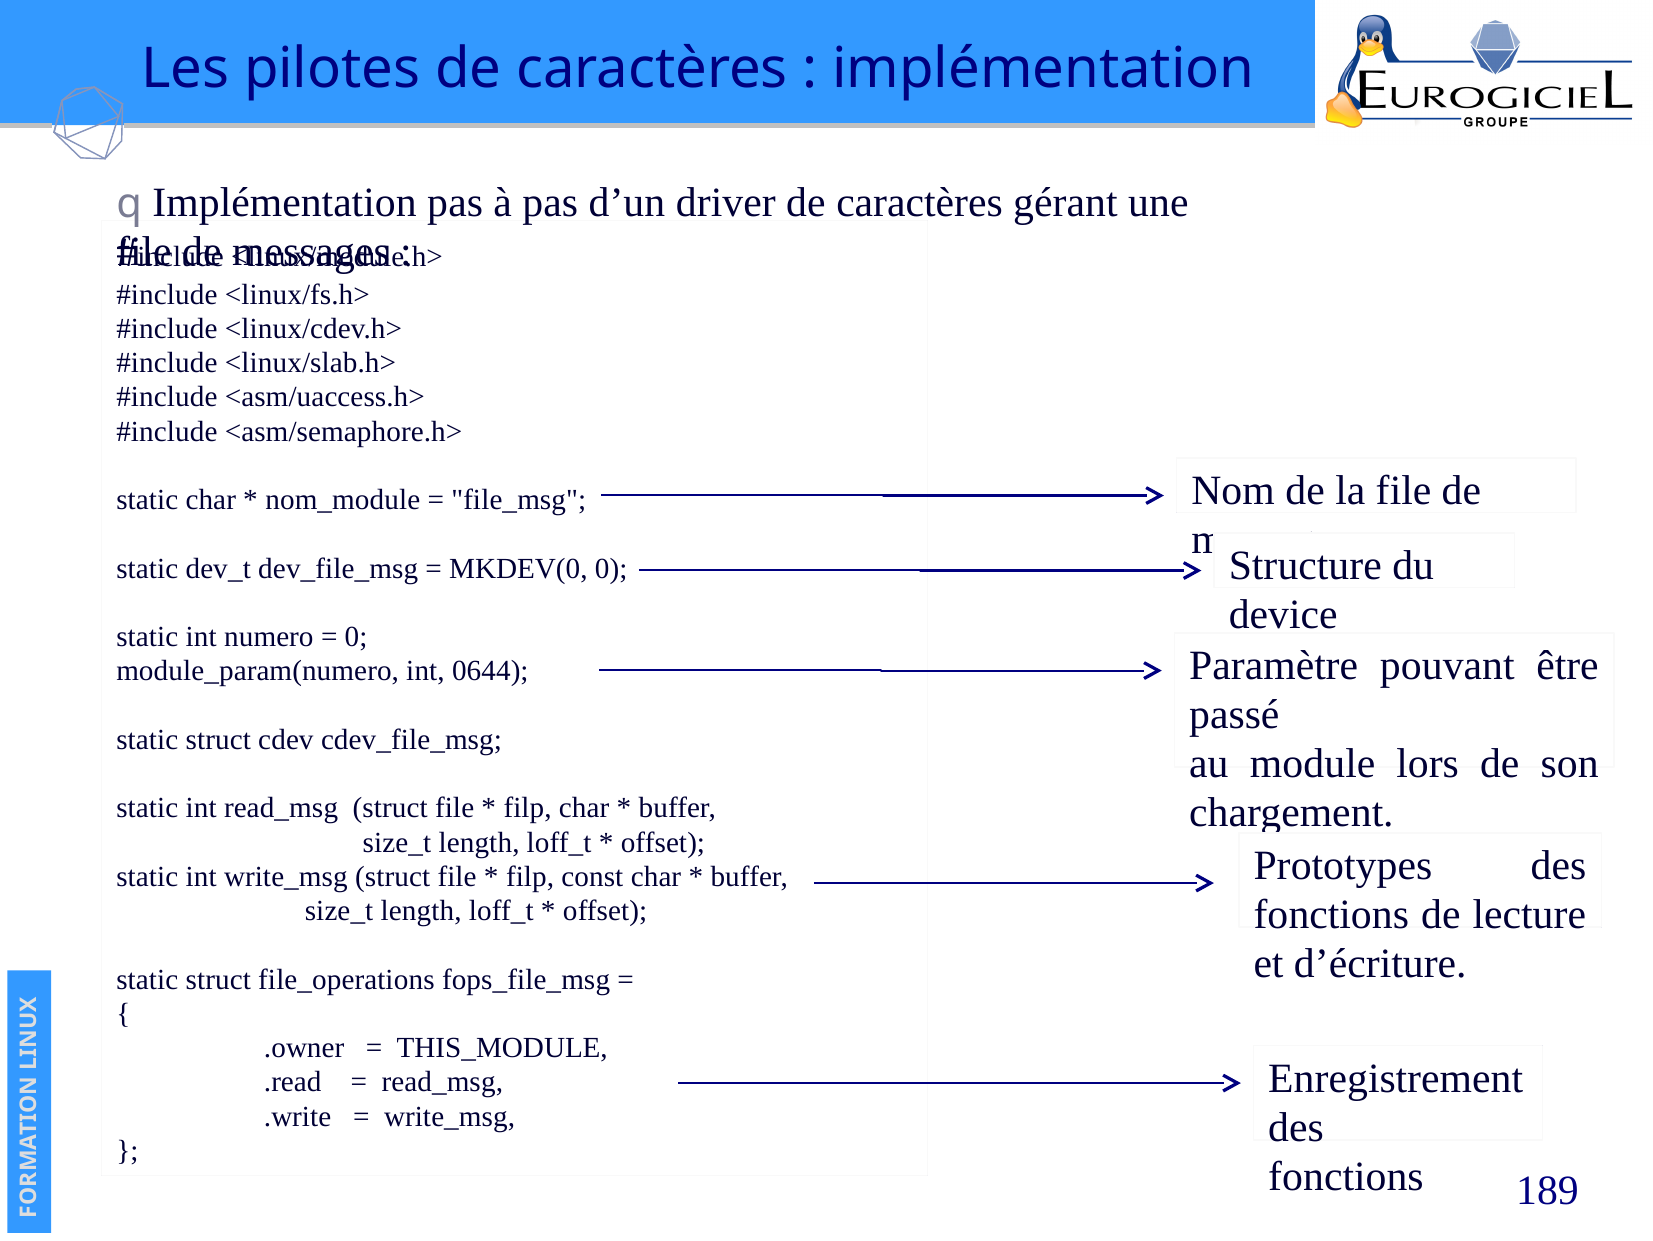

# Les pilotes de caractères : implémentation
 Implémentation pas à pas d’un driver de caractères gérant une file de messages :
#include <linux/module.h>
#include <linux/fs.h>
#include <linux/cdev.h>
#include <linux/slab.h>
#include <asm/uaccess.h>
#include <asm/semaphore.h>
static char * nom_module = "file_msg";
static dev_t dev_file_msg = MKDEV(0, 0);
static int numero = 0;
module_param(numero, int, 0644);
static struct cdev cdev_file_msg;
static int read_msg (struct file * filp, char * buffer,
 size_t length, loff_t * offset);
static int write_msg (struct file * filp, const char * buffer,
 size_t length, loff_t * offset);
static struct file_operations fops_file_msg =
{
		.owner = THIS_MODULE,
		.read = read_msg,
		.write = write_msg,
};
Nom de la file de messages
Structure du device
Paramètre pouvant être passé
au module lors de son chargement.
Prototypes des fonctions de lecture et d’écriture.
Enregistrement des
fonctions